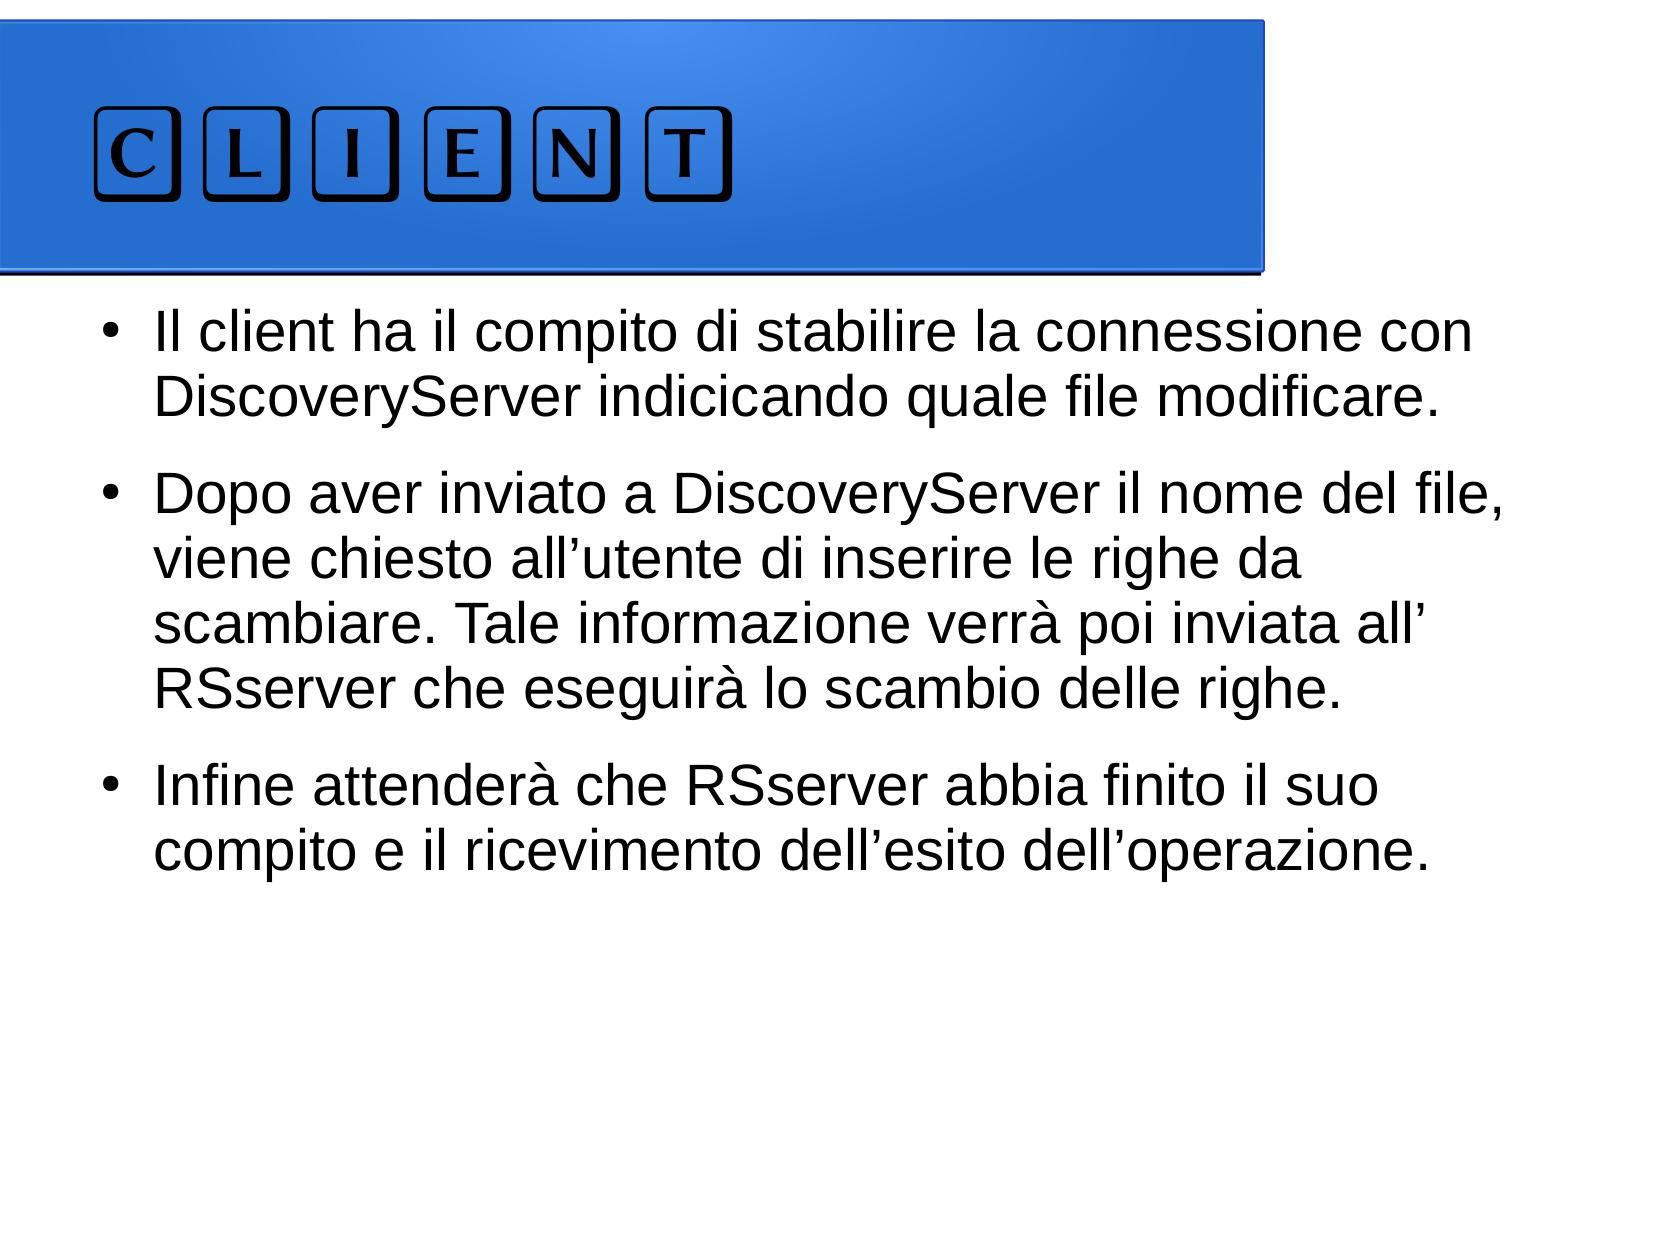

# CLIENT
Il client ha il compito di stabilire la connessione con DiscoveryServer indicicando quale file modificare.
Dopo aver inviato a DiscoveryServer il nome del file, viene chiesto all’utente di inserire le righe da scambiare. Tale informazione verrà poi inviata all’ RSserver che eseguirà lo scambio delle righe.
Infine attenderà che RSserver abbia finito il suo compito e il ricevimento dell’esito dell’operazione.